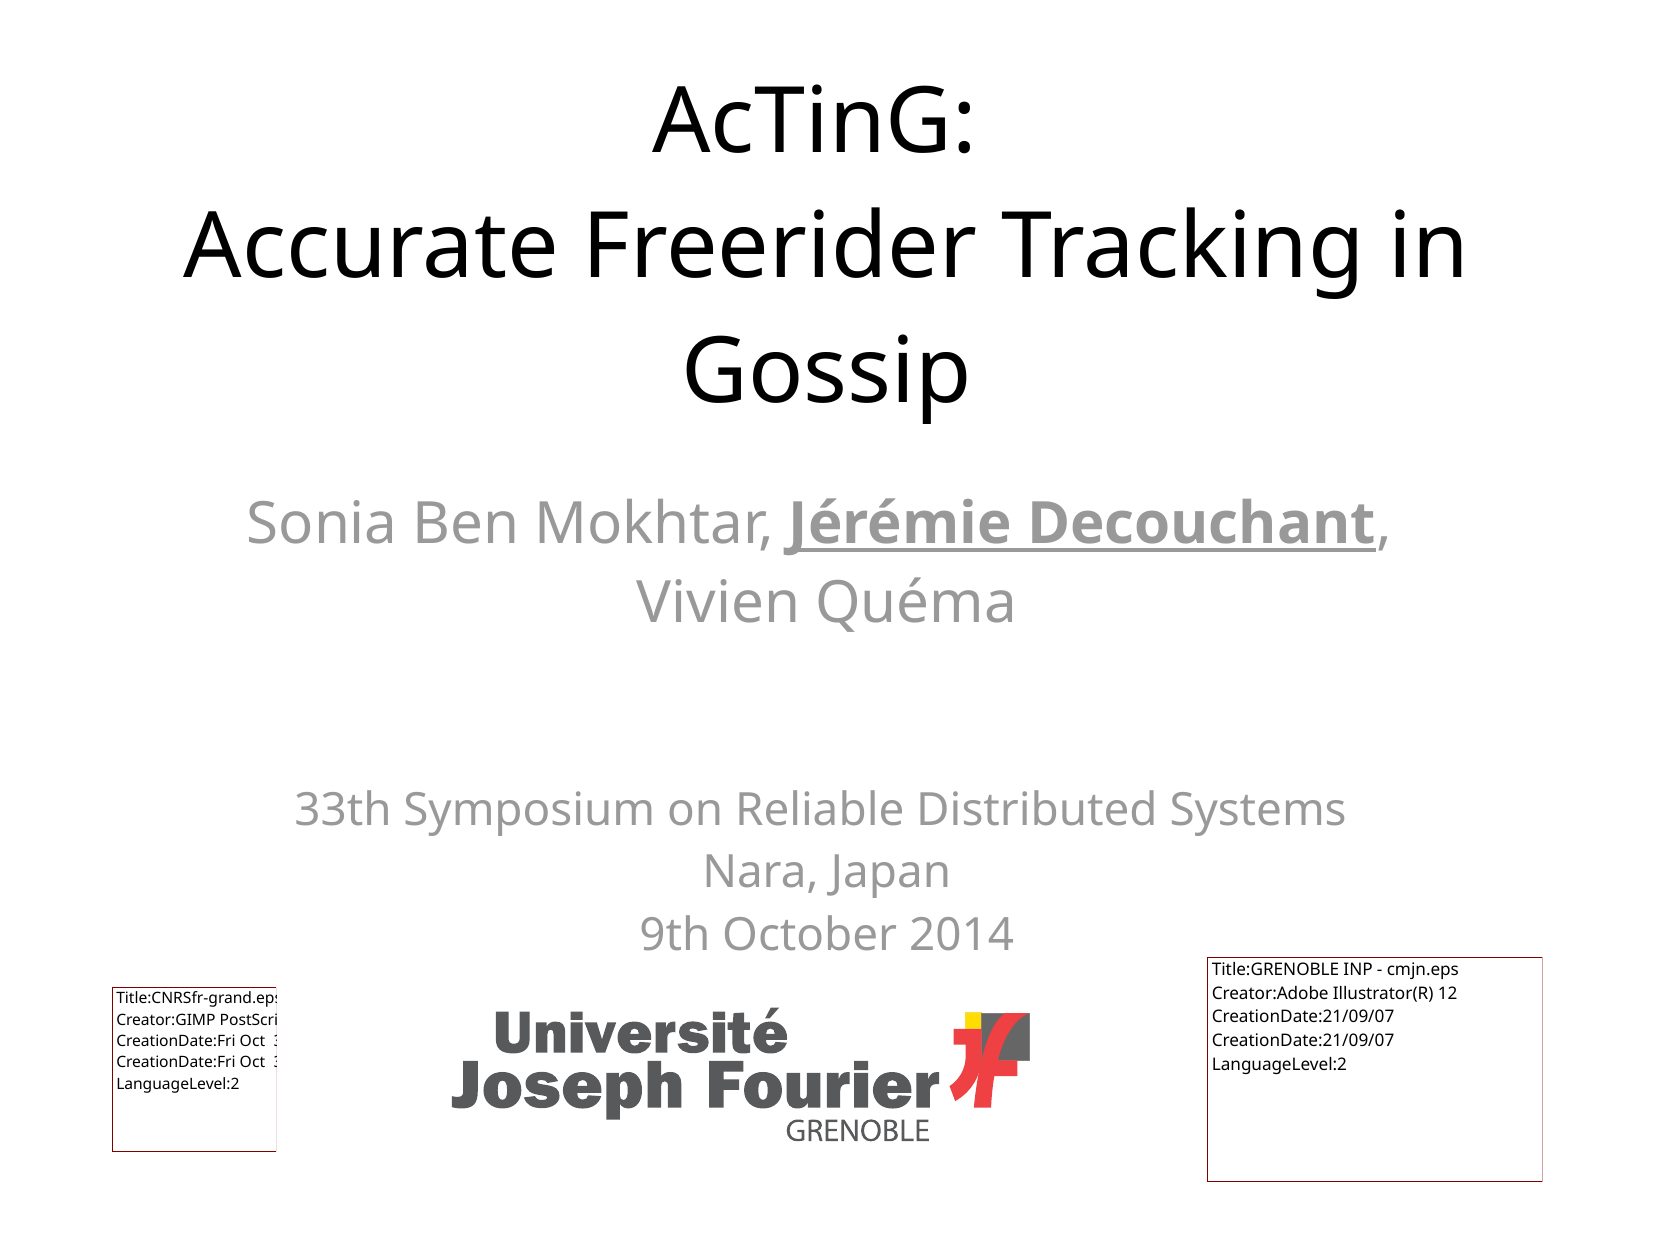

# AcTinG: Accurate Freerider Tracking in Gossip
Sonia Ben Mokhtar, Jérémie Decouchant,
Vivien Quéma
33th Symposium on Reliable Distributed Systems
Nara, Japan
9th October 2014